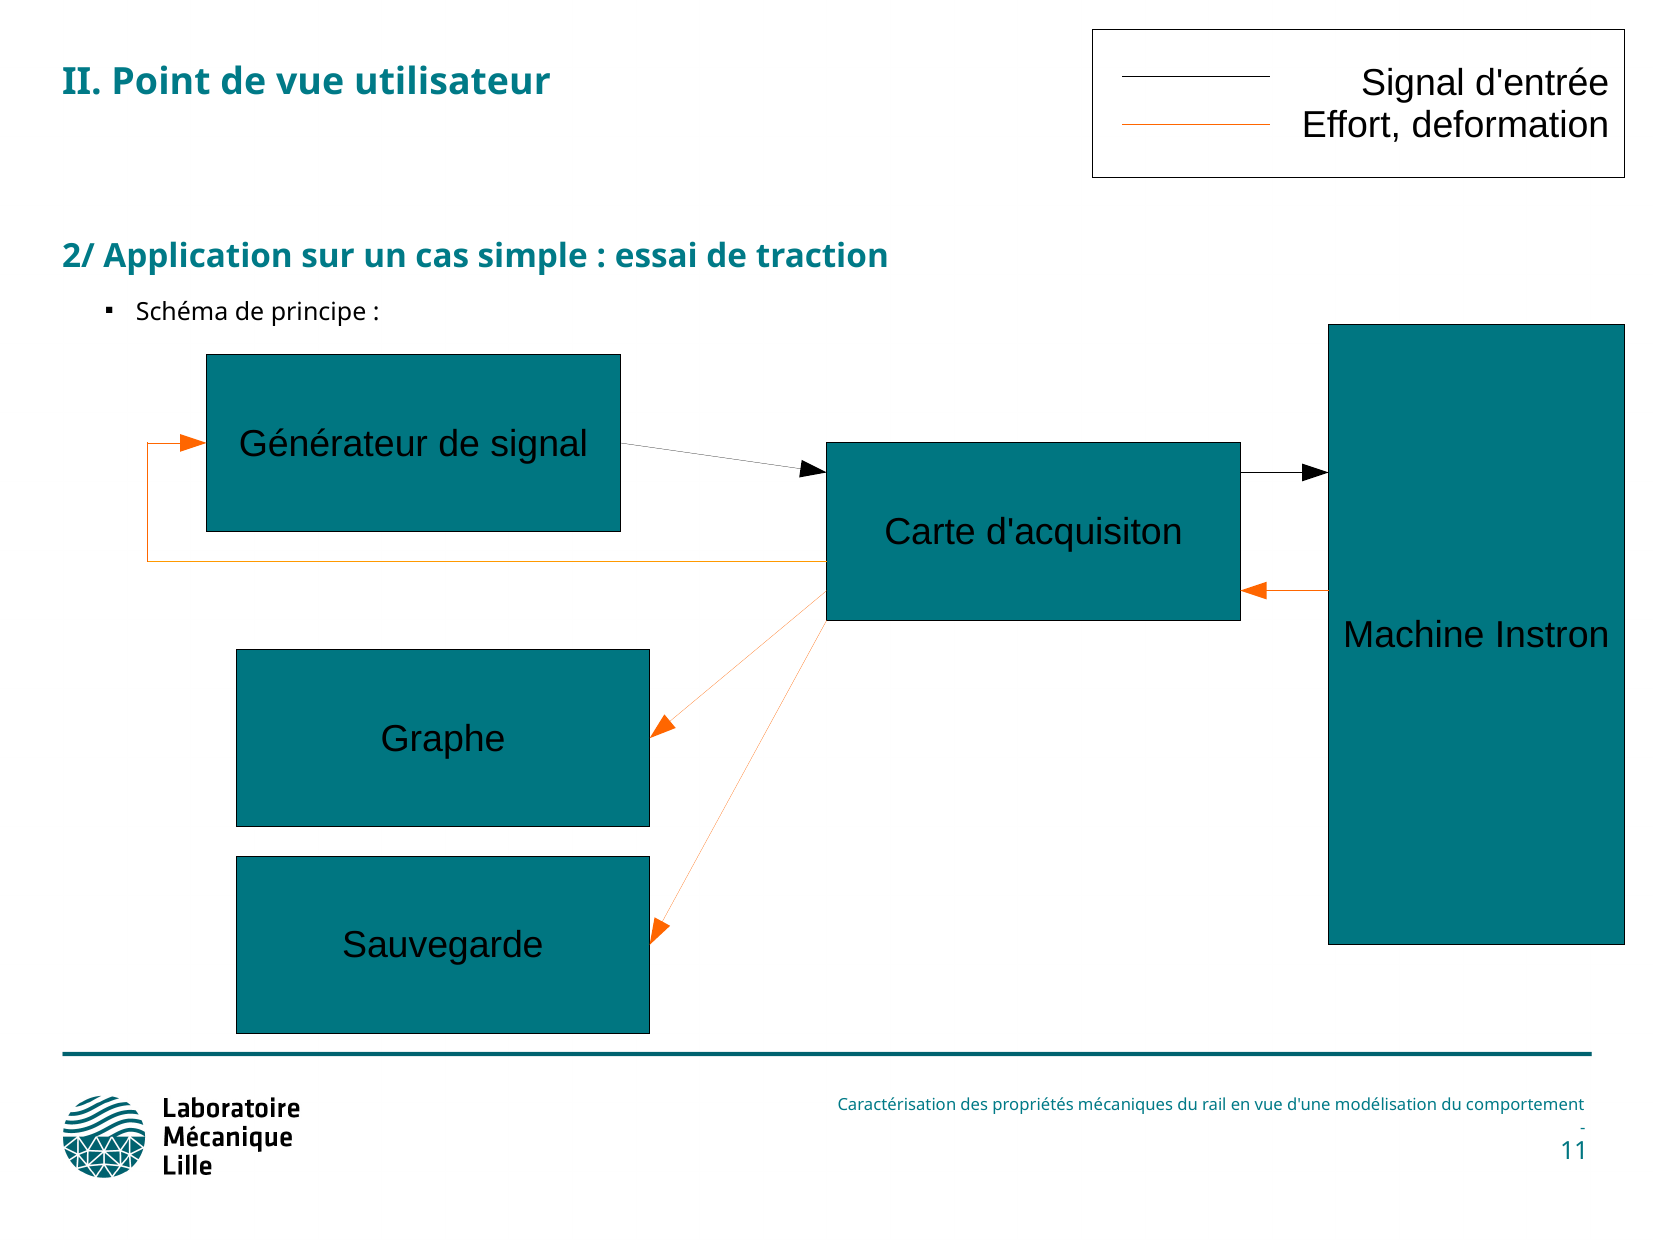

Signal d'entrée
Effort, deformation
II. Point de vue utilisateur
2/ Application sur un cas simple : essai de traction
Schéma de principe :
Machine Instron
Générateur de signal
Carte d'acquisiton
Graphe
Sauvegarde
11